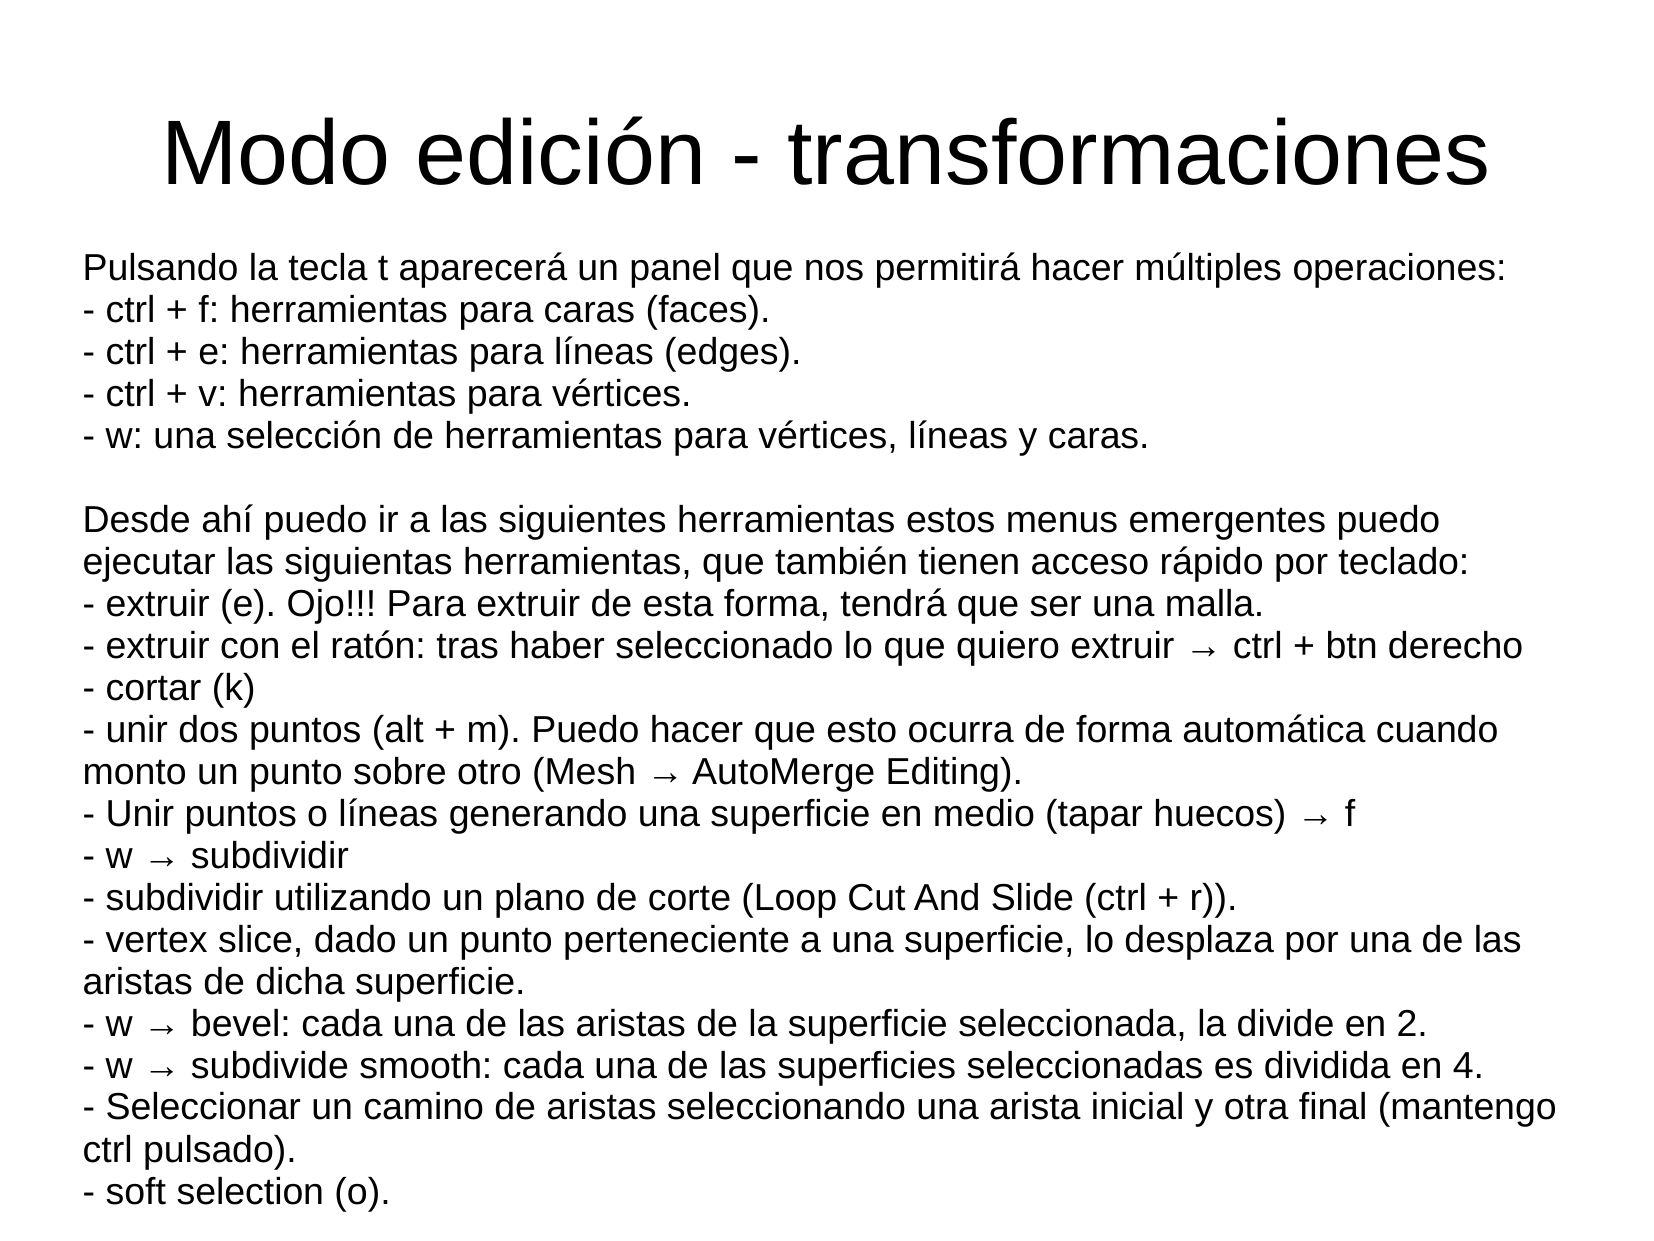

# Modo edición - transformaciones
Pulsando la tecla t aparecerá un panel que nos permitirá hacer múltiples operaciones:
- ctrl + f: herramientas para caras (faces).
- ctrl + e: herramientas para líneas (edges).
- ctrl + v: herramientas para vértices.
- w: una selección de herramientas para vértices, líneas y caras.
Desde ahí puedo ir a las siguientes herramientas estos menus emergentes puedo ejecutar las siguientas herramientas, que también tienen acceso rápido por teclado:
- extruir (e). Ojo!!! Para extruir de esta forma, tendrá que ser una malla.
- extruir con el ratón: tras haber seleccionado lo que quiero extruir → ctrl + btn derecho
- cortar (k)
- unir dos puntos (alt + m). Puedo hacer que esto ocurra de forma automática cuando monto un punto sobre otro (Mesh → AutoMerge Editing).
- Unir puntos o líneas generando una superficie en medio (tapar huecos) → f
- w → subdividir
- subdividir utilizando un plano de corte (Loop Cut And Slide (ctrl + r)).
- vertex slice, dado un punto perteneciente a una superficie, lo desplaza por una de las aristas de dicha superficie.
- w → bevel: cada una de las aristas de la superficie seleccionada, la divide en 2.
- w → subdivide smooth: cada una de las superficies seleccionadas es dividida en 4.
- Seleccionar un camino de aristas seleccionando una arista inicial y otra final (mantengo ctrl pulsado).
- soft selection (o).